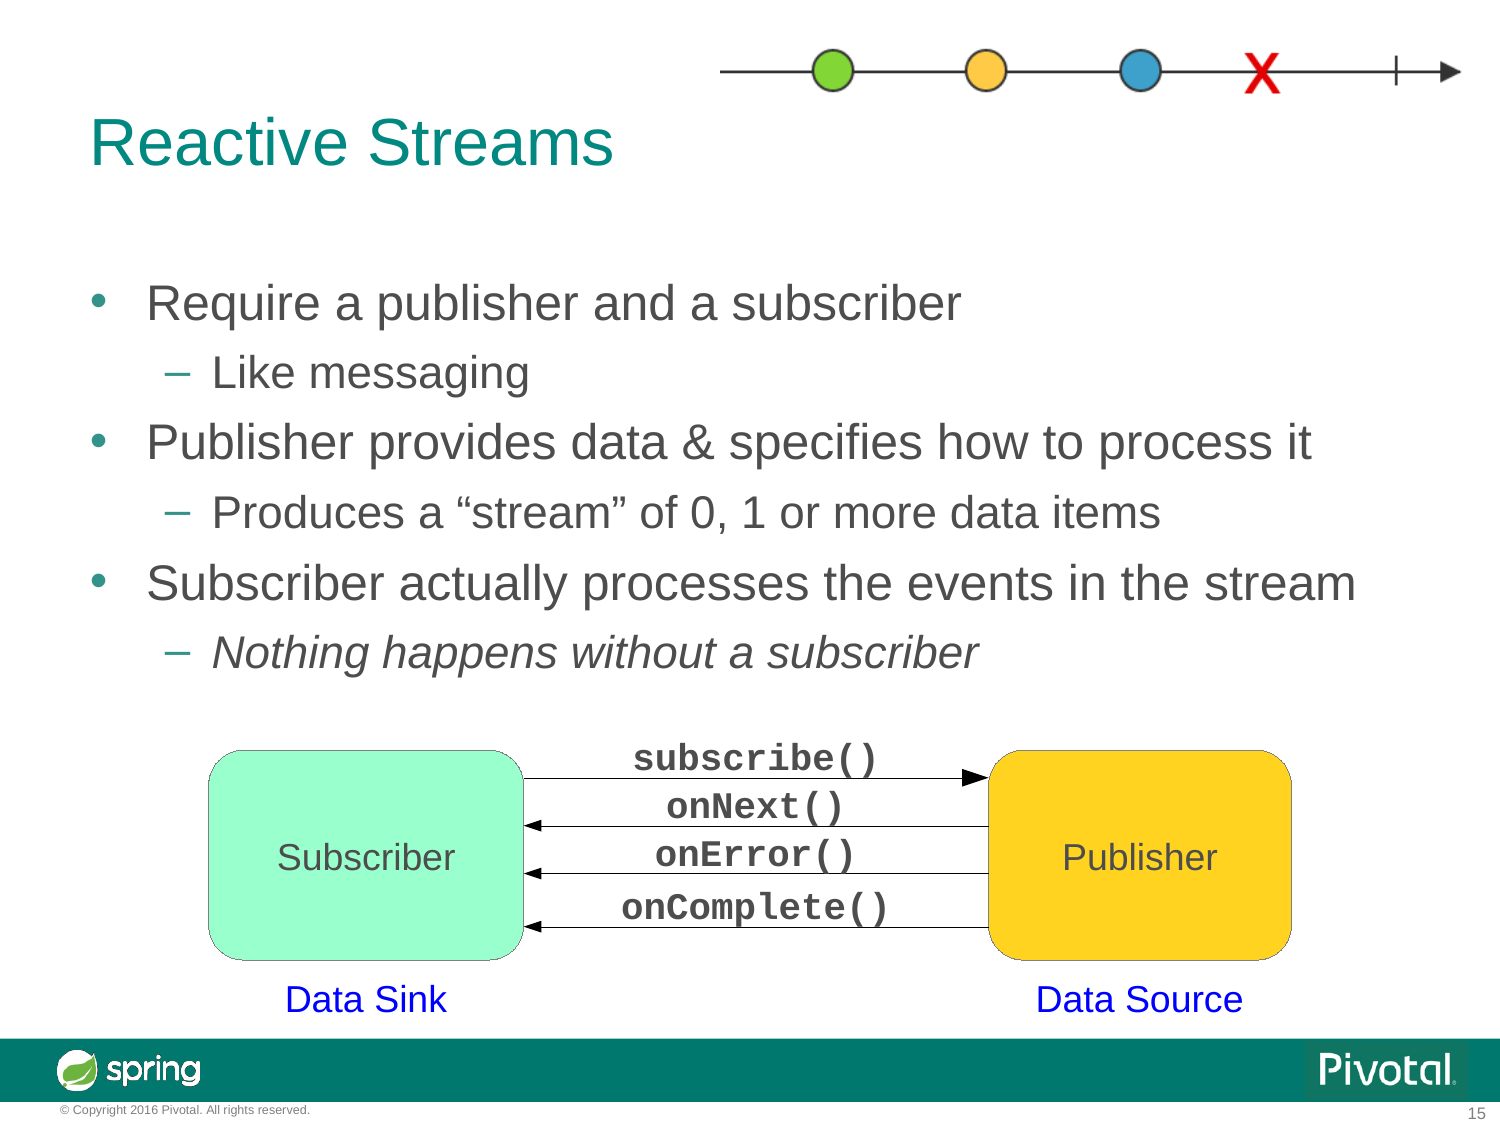

# Reactive Streams
Require a publisher and a subscriber
Like messaging
Publisher provides data & specifies how to process it
Produces a “stream” of 0, 1 or more data items
Subscriber actually processes the events in the stream
Nothing happens without a subscriber
Subscriber
Publisher
subscribe()
onNext()
onError()
onComplete()
Data Source
Data Sink